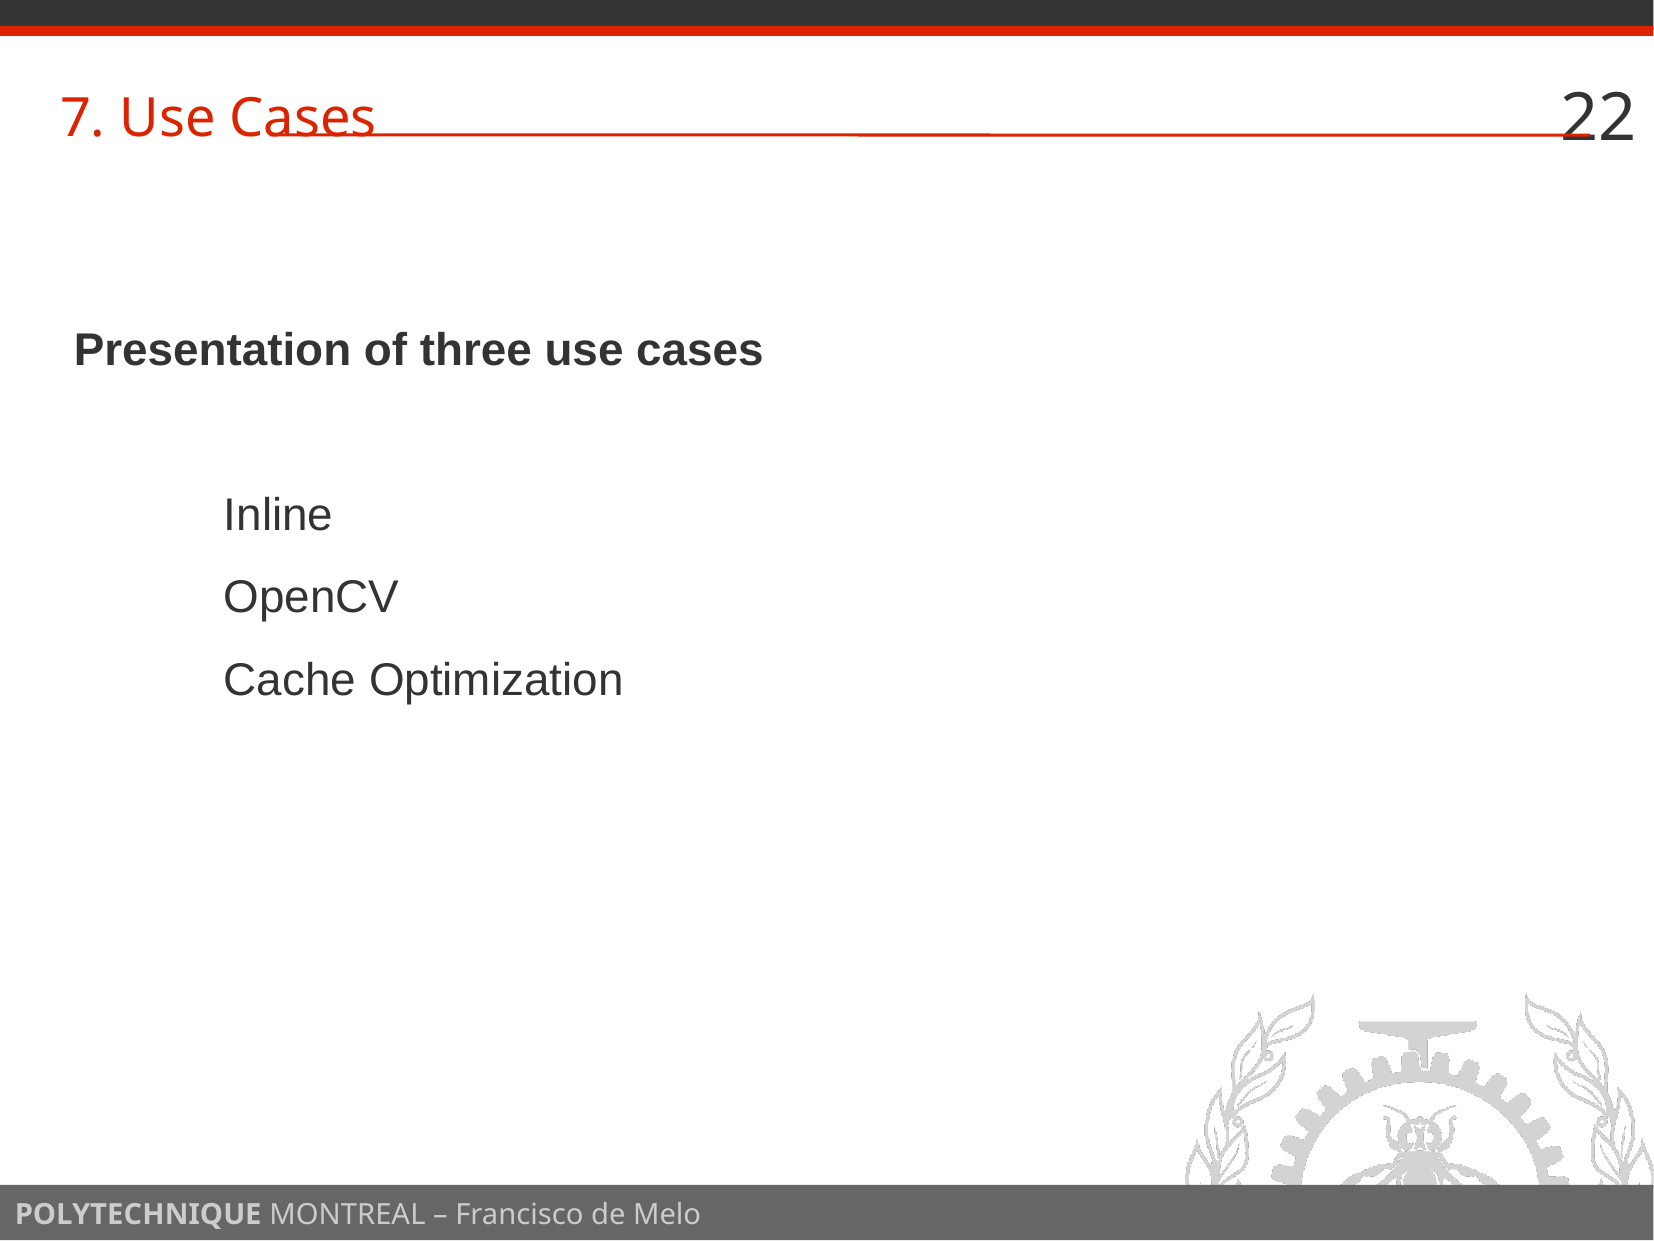

7. Use Cases
22
Presentation of three use cases
		Inline
		OpenCV
		Cache Optimization
POLYTECHNIQUE MONTREAL – Francisco de Melo